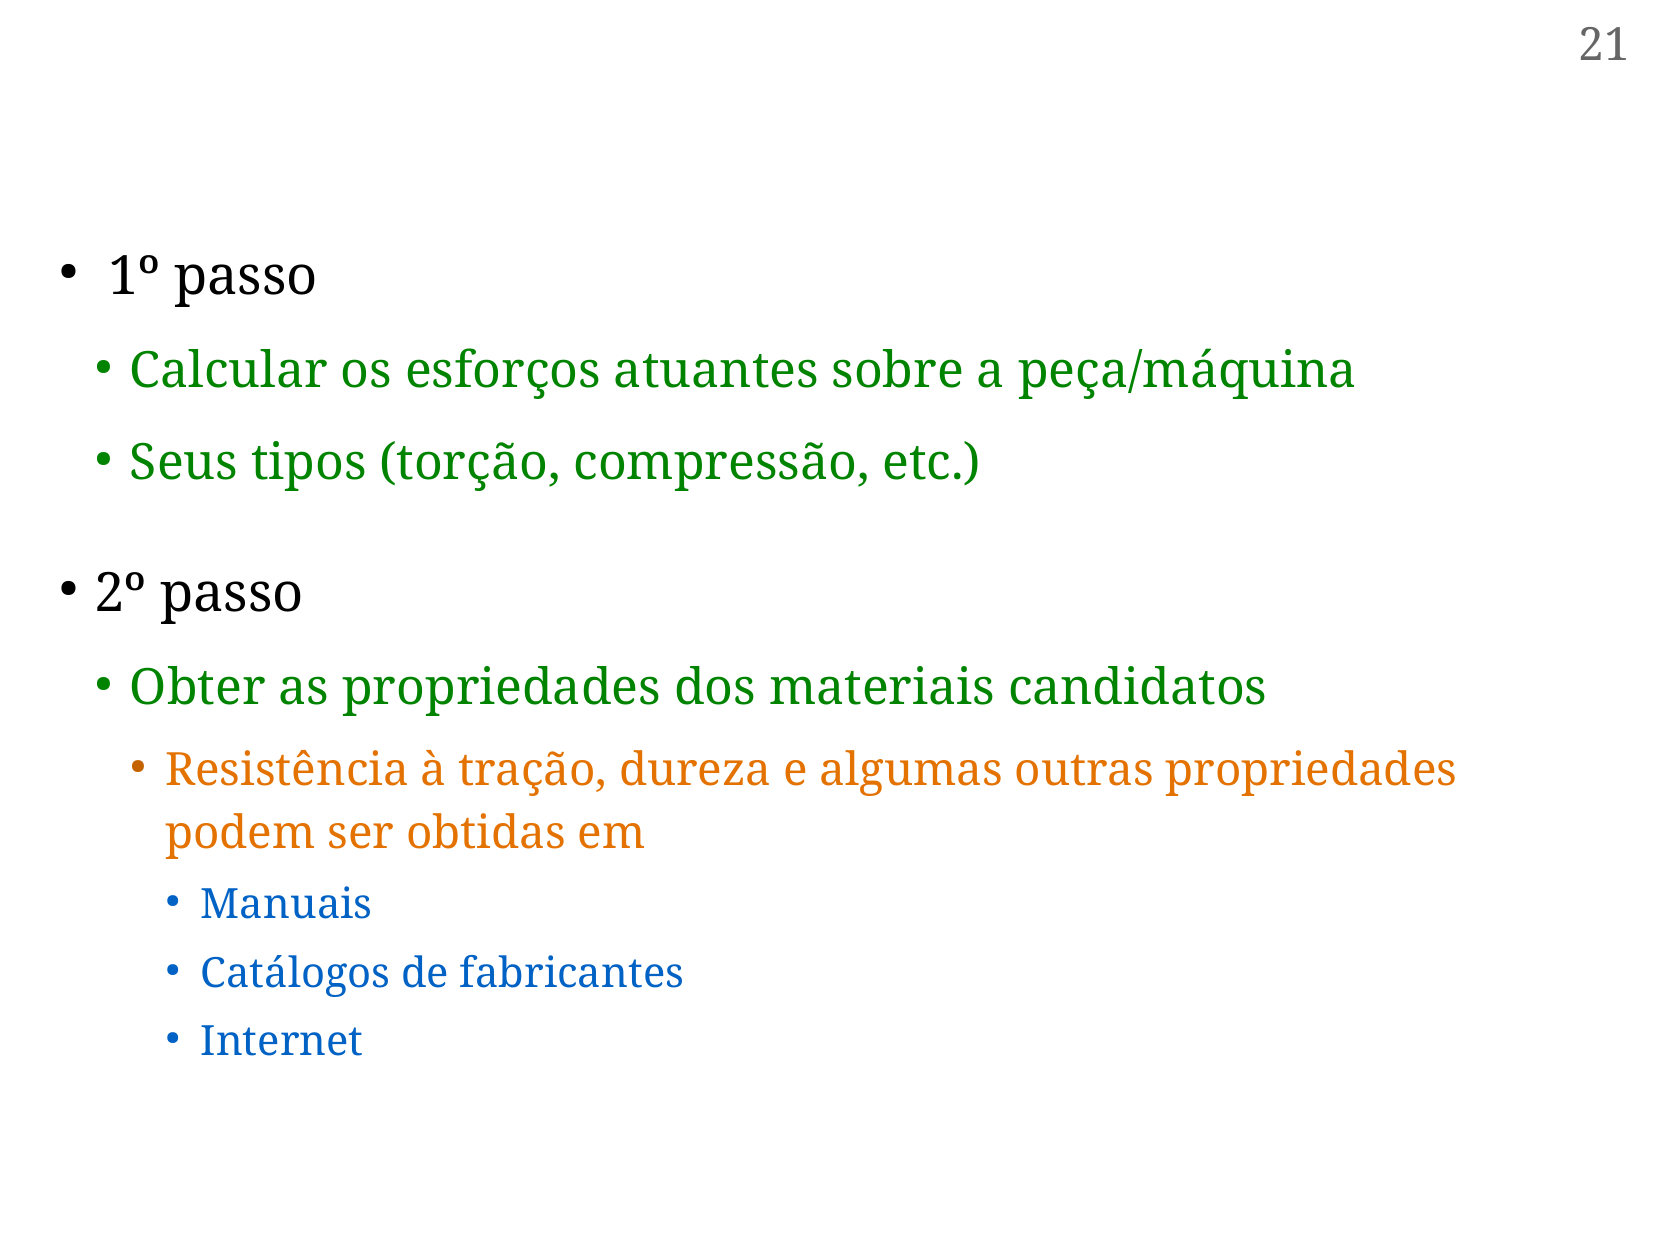

21
#
 1º passo
Calcular os esforços atuantes sobre a peça/máquina
Seus tipos (torção, compressão, etc.)
2º passo
Obter as propriedades dos materiais candidatos
Resistência à tração, dureza e algumas outras propriedades podem ser obtidas em
Manuais
Catálogos de fabricantes
Internet